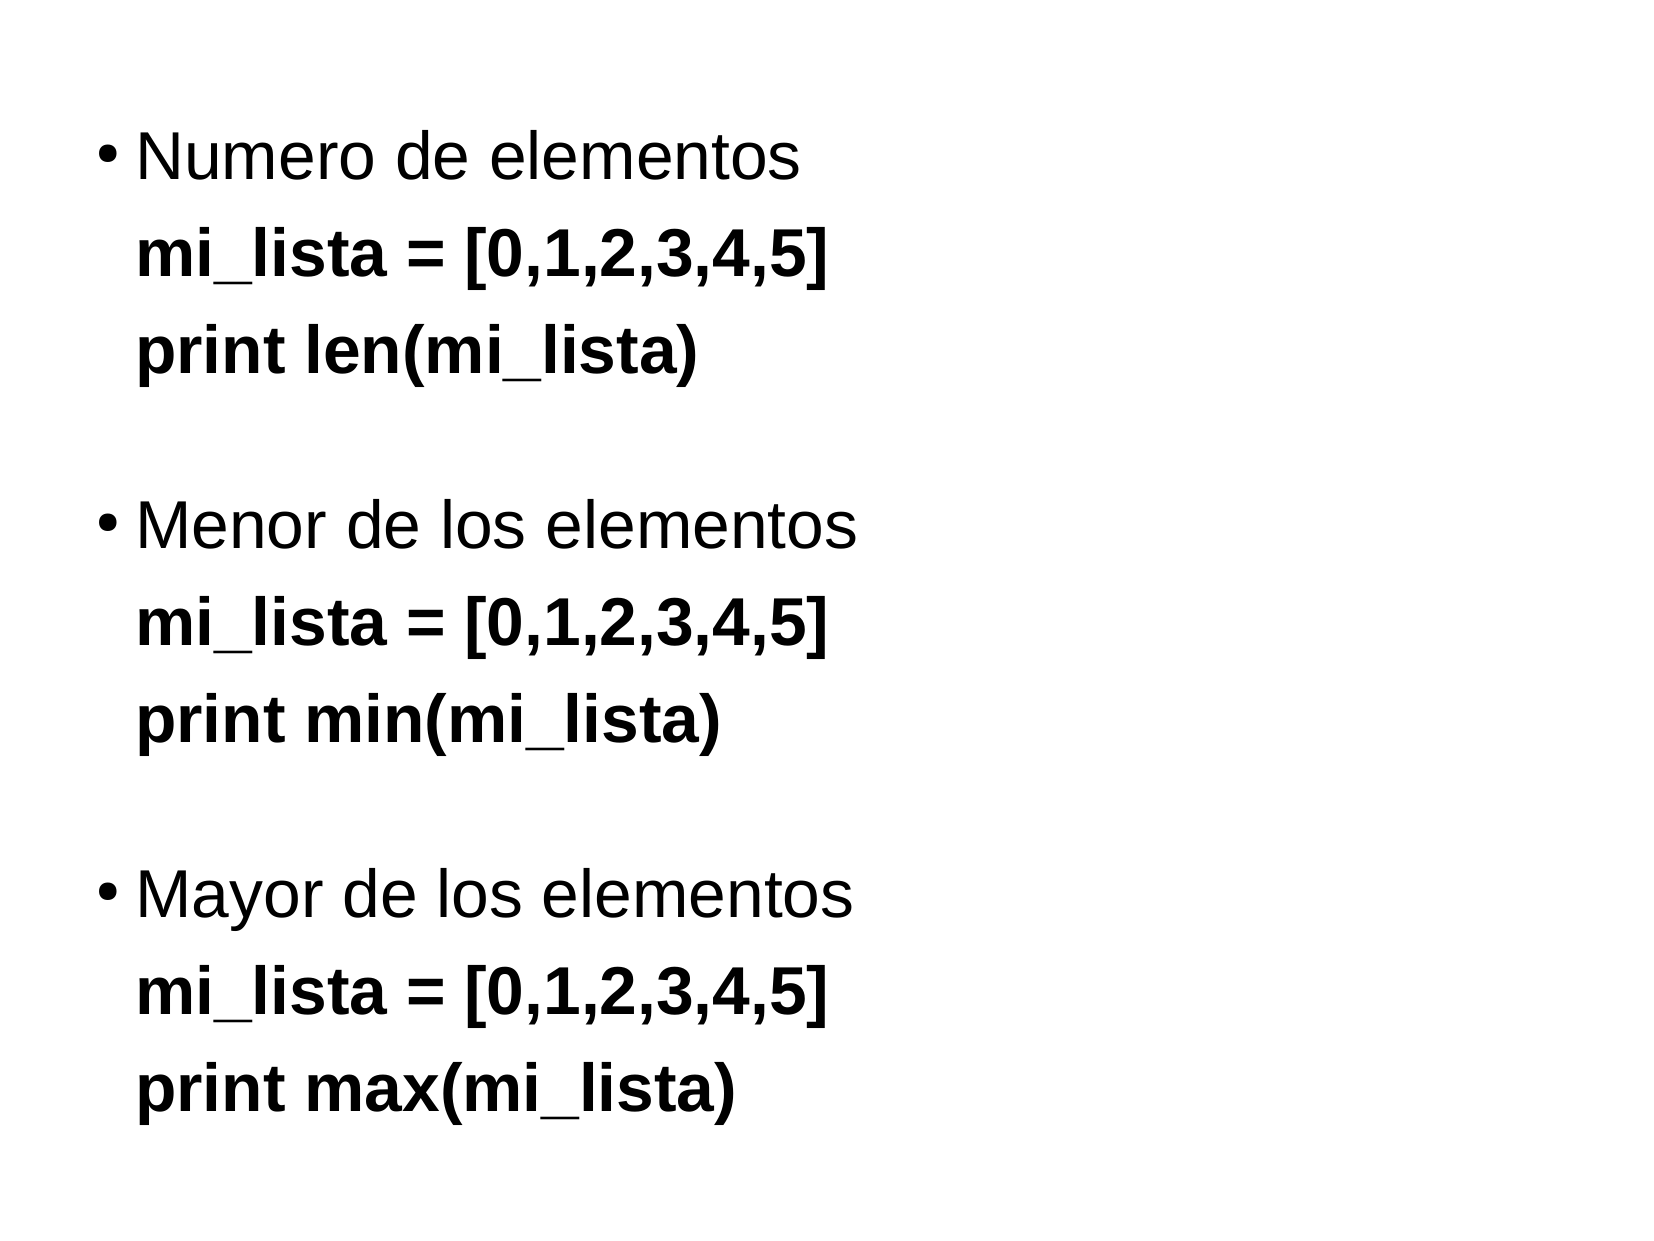

# Numero de elementos
mi_lista = [0,1,2,3,4,5]
print len(mi_lista)
Menor de los elementos
mi_lista = [0,1,2,3,4,5]
print min(mi_lista)
Mayor de los elementos
mi_lista = [0,1,2,3,4,5]
print max(mi_lista)